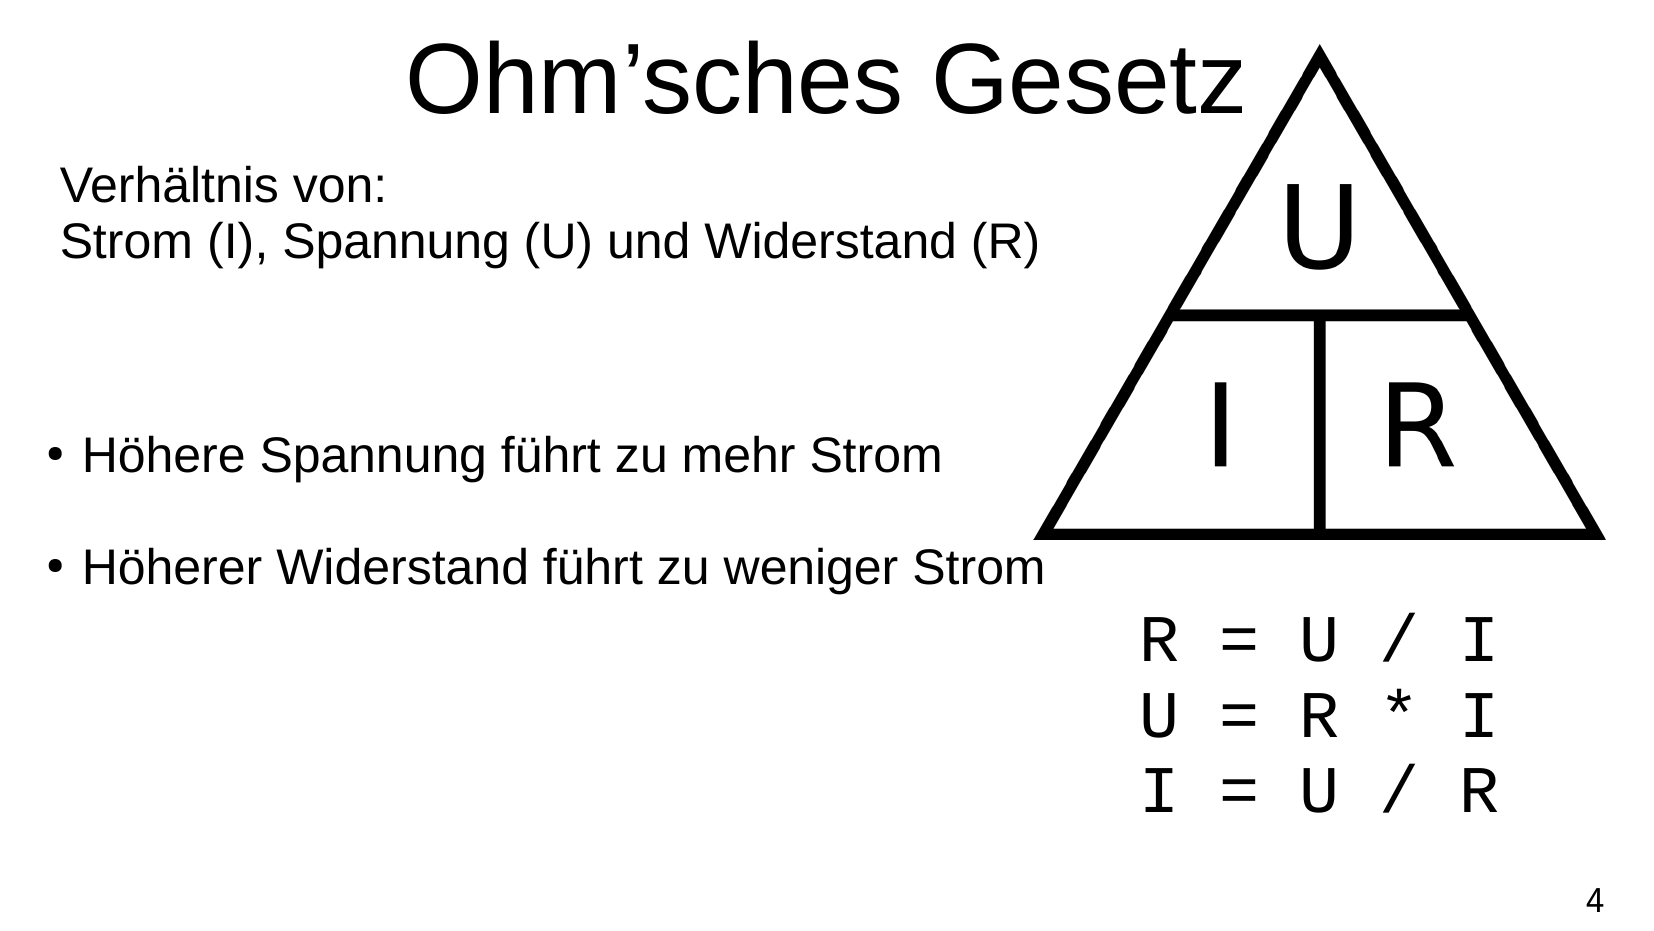

# Ohm’sches Gesetz
Verhältnis von:
Strom (I), Spannung (U) und Widerstand (R)
Höhere Spannung führt zu mehr Strom
Höherer Widerstand führt zu weniger Strom
R = U / I
U = R * I
I = U / R